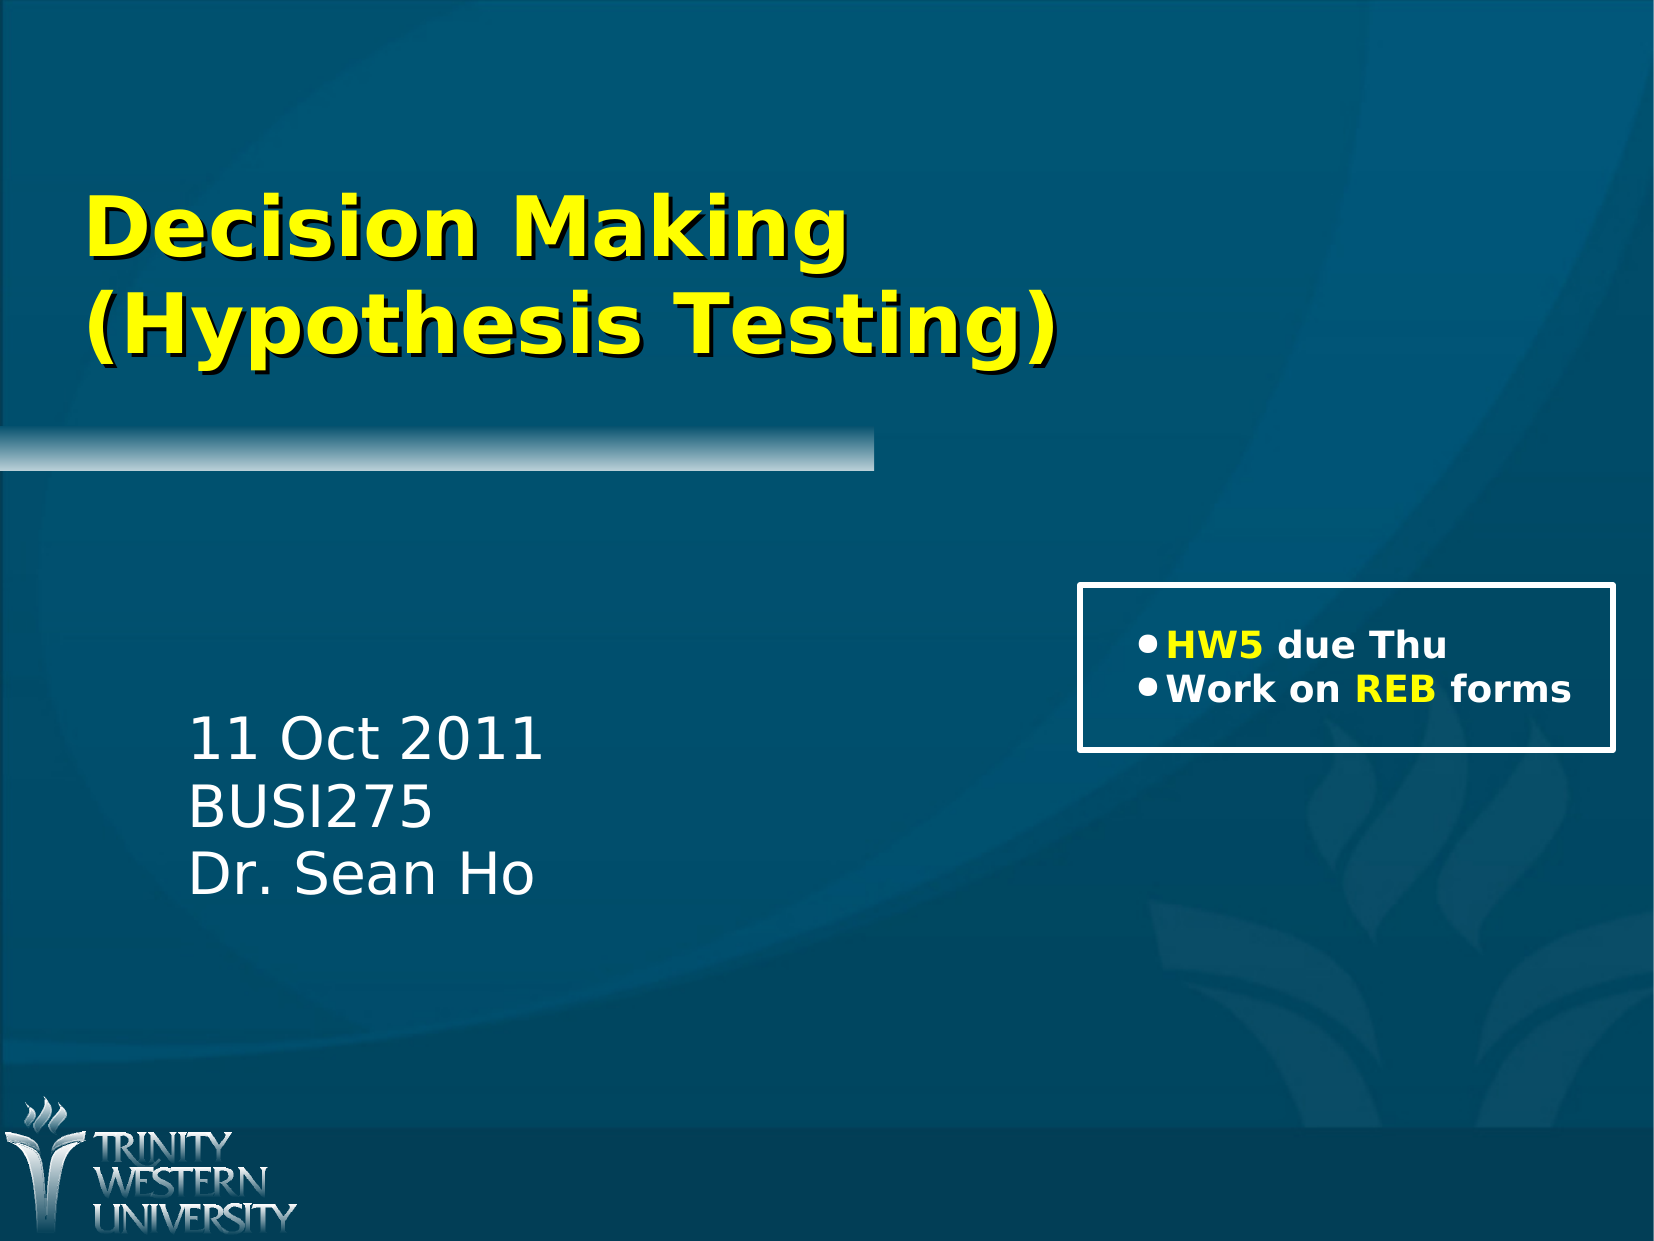

# Decision Making (Hypothesis Testing)
11 Oct 2011
BUSI275
Dr. Sean Ho
HW5 due Thu
Work on REB forms